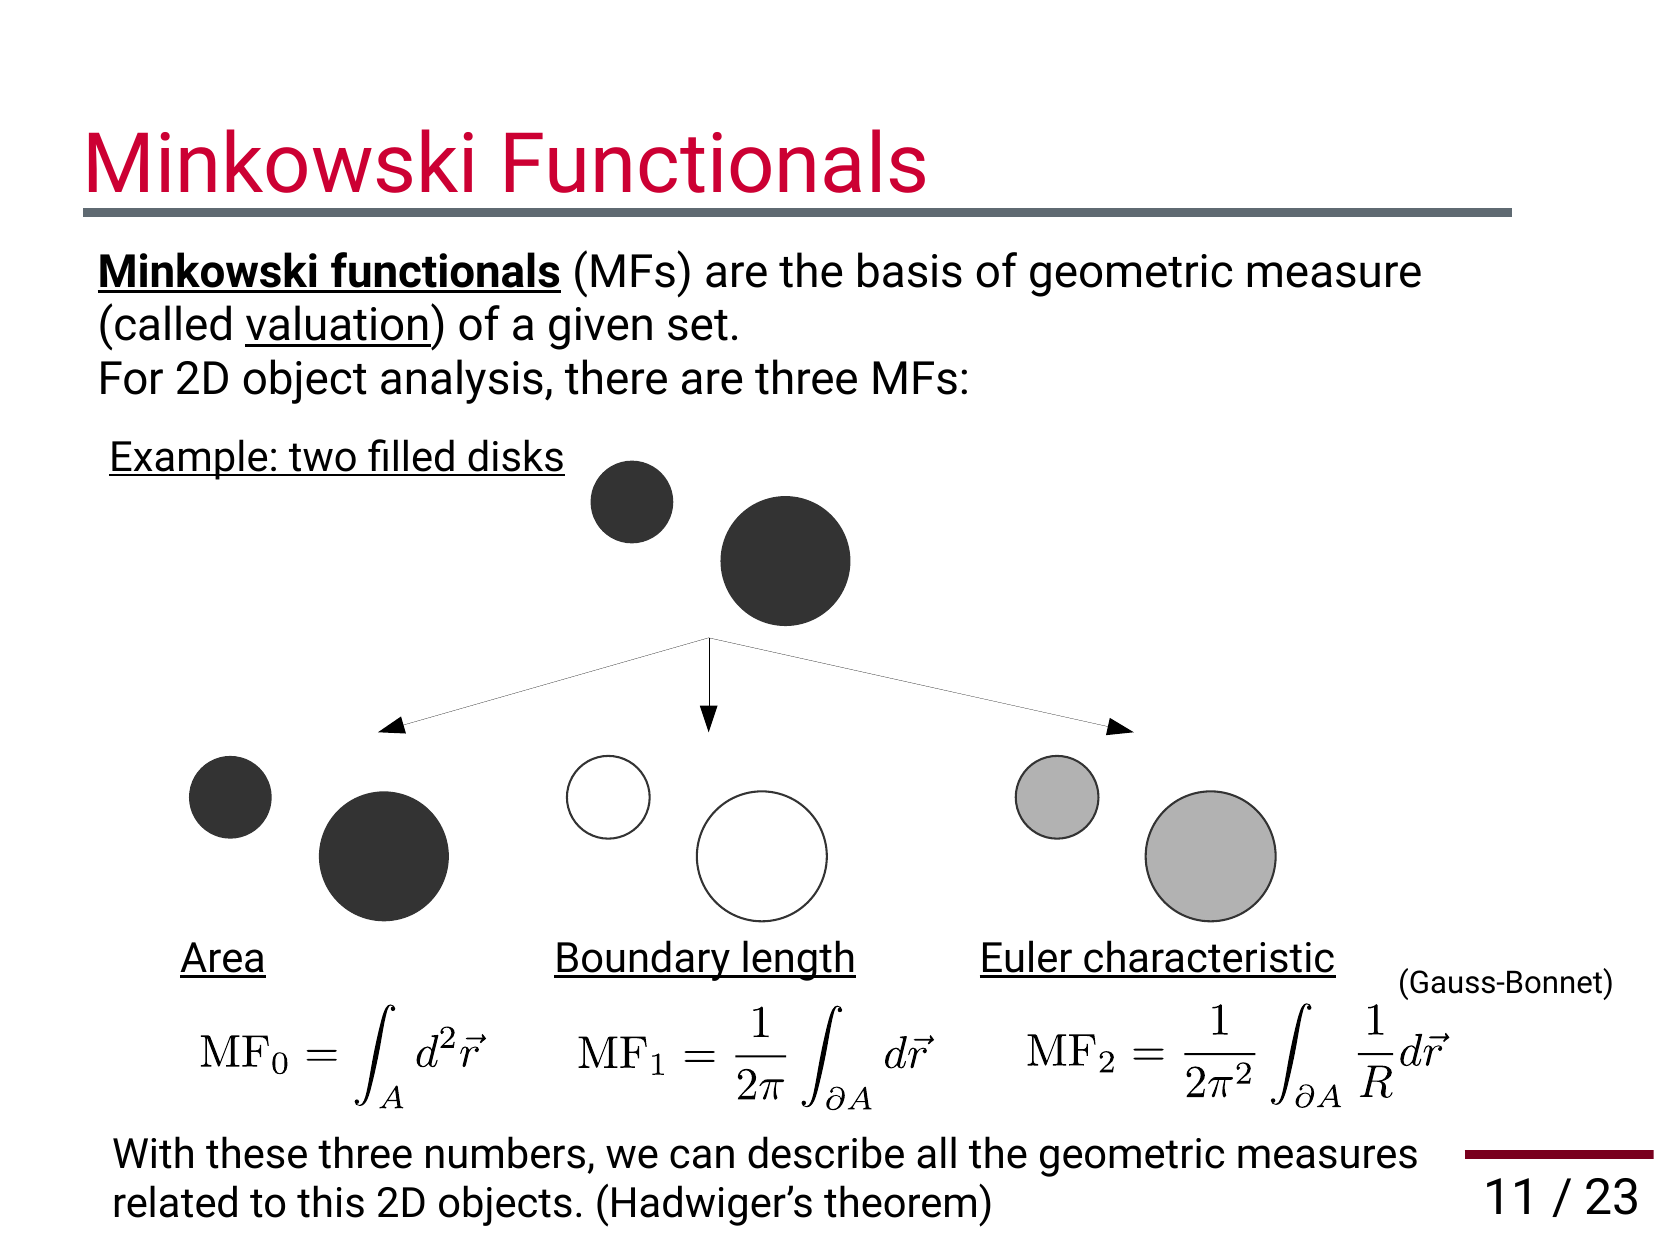

# Minkowski Functionals
Minkowski functionals (MFs) are the basis of geometric measure (called valuation) of a given set.
For 2D object analysis, there are three MFs:
Example: two filled disks
Boundary length
Euler characteristic
Area
(Gauss-Bonnet)
With these three numbers, we can describe all the geometric measures
related to this 2D objects. (Hadwiger’s theorem)
11